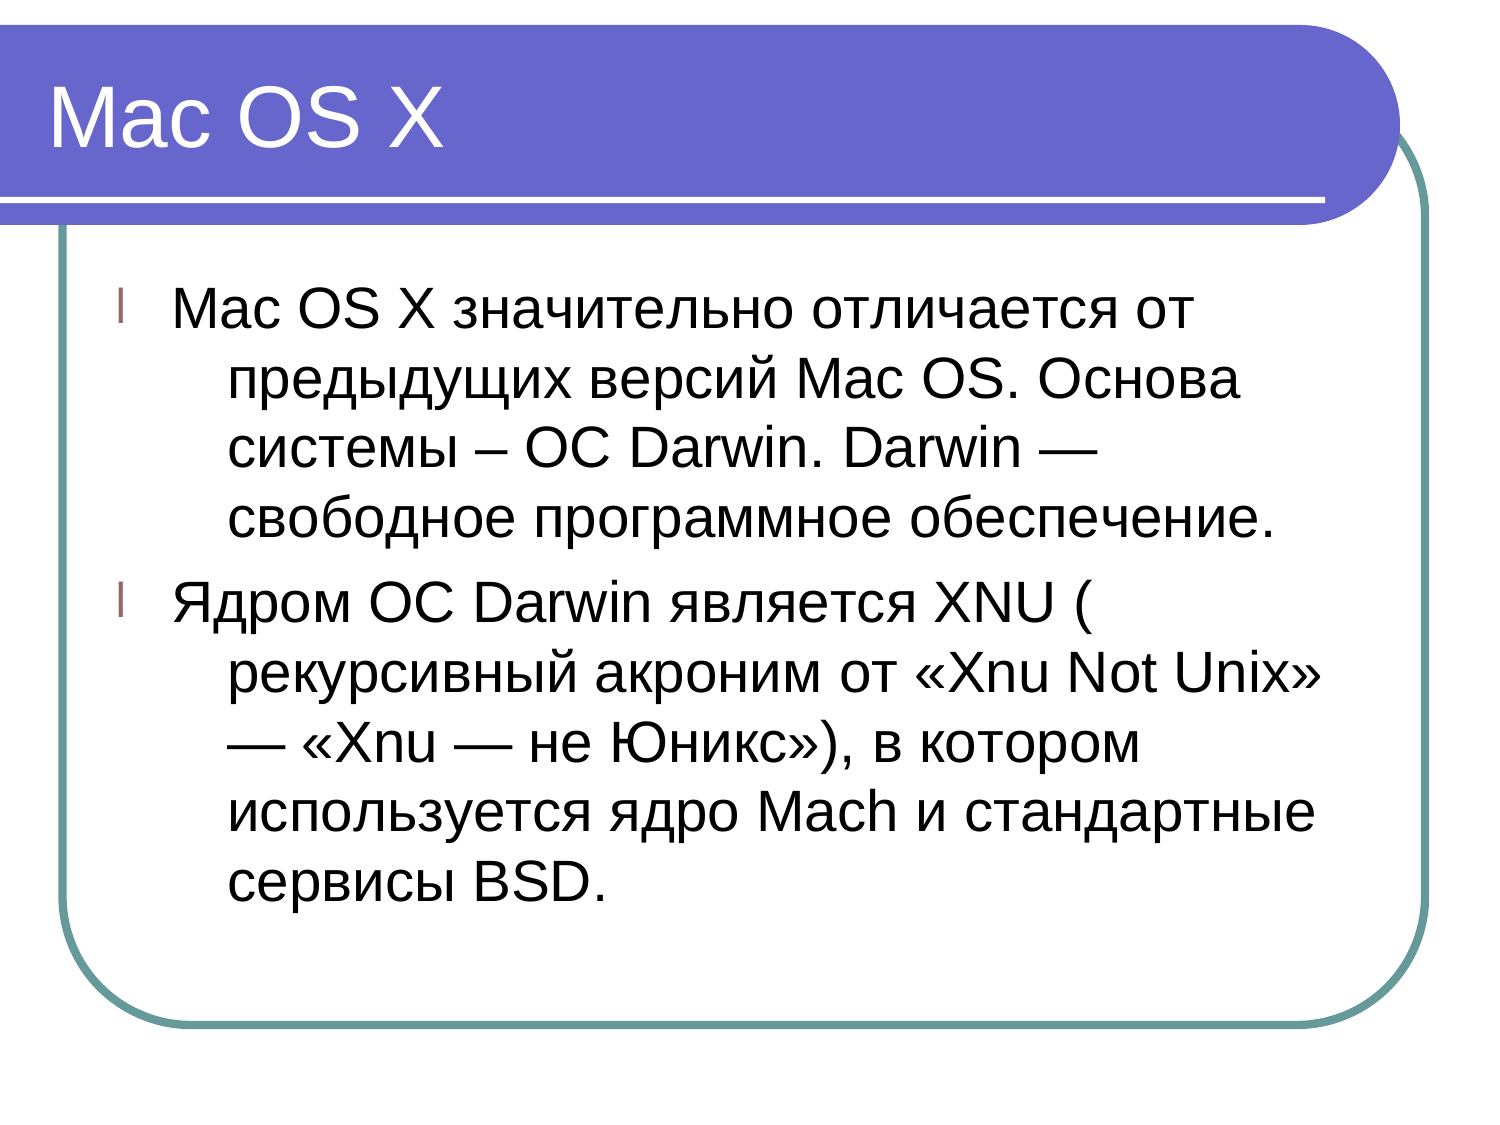

# Mac OS X
Mac OS X значительно отличается от предыдущих версий Mac OS. Основа системы – ОС Darwin. Darwin — свободное программное обеспечение.
Ядром ОС Darwin является XNU (рекурсивный акроним от «Xnu Not Unix» — «Xnu — не Юникс»), в котором используется ядро Mach и стандартные сервисы BSD.